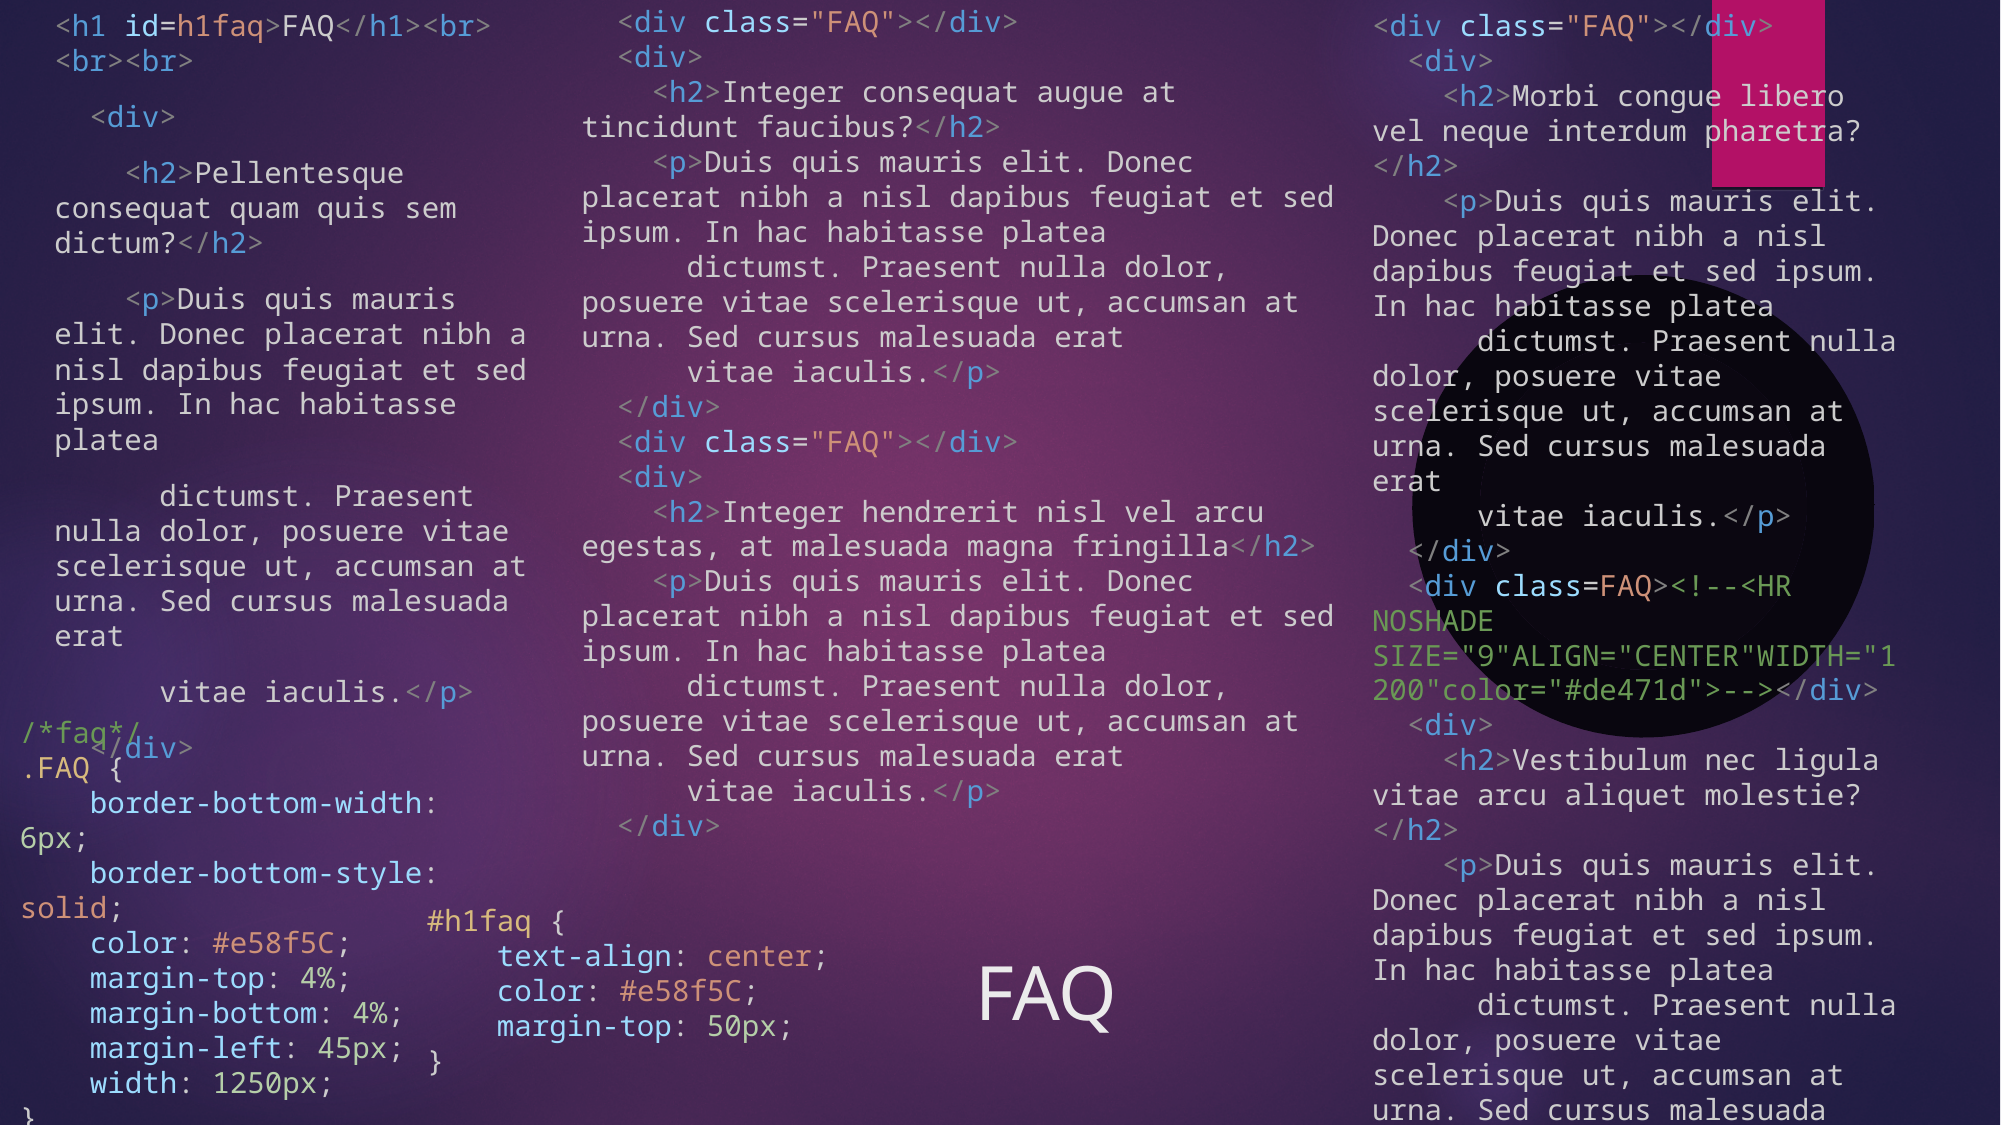

# <h1 id=h1faq>FAQ</h1><br> <br><br>
  <div>
    <h2>Pellentesque consequat quam quis sem dictum?</h2>
    <p>Duis quis mauris elit. Donec placerat nibh a nisl dapibus feugiat et sed ipsum. In hac habitasse platea
      dictumst. Praesent nulla dolor, posuere vitae scelerisque ut, accumsan at urna. Sed cursus malesuada erat
      vitae iaculis.</p>
  </div>
<div class="FAQ"></div>
  <div>
    <h2>Morbi congue libero vel neque interdum pharetra?</h2>
    <p>Duis quis mauris elit. Donec placerat nibh a nisl dapibus feugiat et sed ipsum. In hac habitasse platea
      dictumst. Praesent nulla dolor, posuere vitae scelerisque ut, accumsan at urna. Sed cursus malesuada erat
      vitae iaculis.</p>
  </div>
  <div class=FAQ><!--<HR NOSHADE SIZE="9"ALIGN="CENTER"WIDTH="1200"color="#de471d">--></div>
  <div>
    <h2>Vestibulum nec ligula vitae arcu aliquet molestie?</h2>
    <p>Duis quis mauris elit. Donec placerat nibh a nisl dapibus feugiat et sed ipsum. In hac habitasse platea
      dictumst. Praesent nulla dolor, posuere vitae scelerisque ut, accumsan at urna. Sed cursus malesuada erat
      vitae iaculis.</p>
  </div>
  <div class="FAQ"></div>
  <div class="FAQ"></div>
  <div>
    <h2>Integer consequat augue at tincidunt faucibus?</h2>
    <p>Duis quis mauris elit. Donec placerat nibh a nisl dapibus feugiat et sed ipsum. In hac habitasse platea
      dictumst. Praesent nulla dolor, posuere vitae scelerisque ut, accumsan at urna. Sed cursus malesuada erat
      vitae iaculis.</p>
  </div>
  <div class="FAQ"></div>
  <div>
    <h2>Integer hendrerit nisl vel arcu egestas, at malesuada magna fringilla</h2>
    <p>Duis quis mauris elit. Donec placerat nibh a nisl dapibus feugiat et sed ipsum. In hac habitasse platea
      dictumst. Praesent nulla dolor, posuere vitae scelerisque ut, accumsan at urna. Sed cursus malesuada erat
      vitae iaculis.</p>
  </div>
/*faq*/
.FAQ {
    border-bottom-width: 6px;
    border-bottom-style: solid;
    color: #e58f5C;
    margin-top: 4%;
    margin-bottom: 4%;
    margin-left: 45px;
    width: 1250px;
}
#h1faq {
    text-align: center;
    color: #e58f5C;
    margin-top: 50px;
}
FAQ